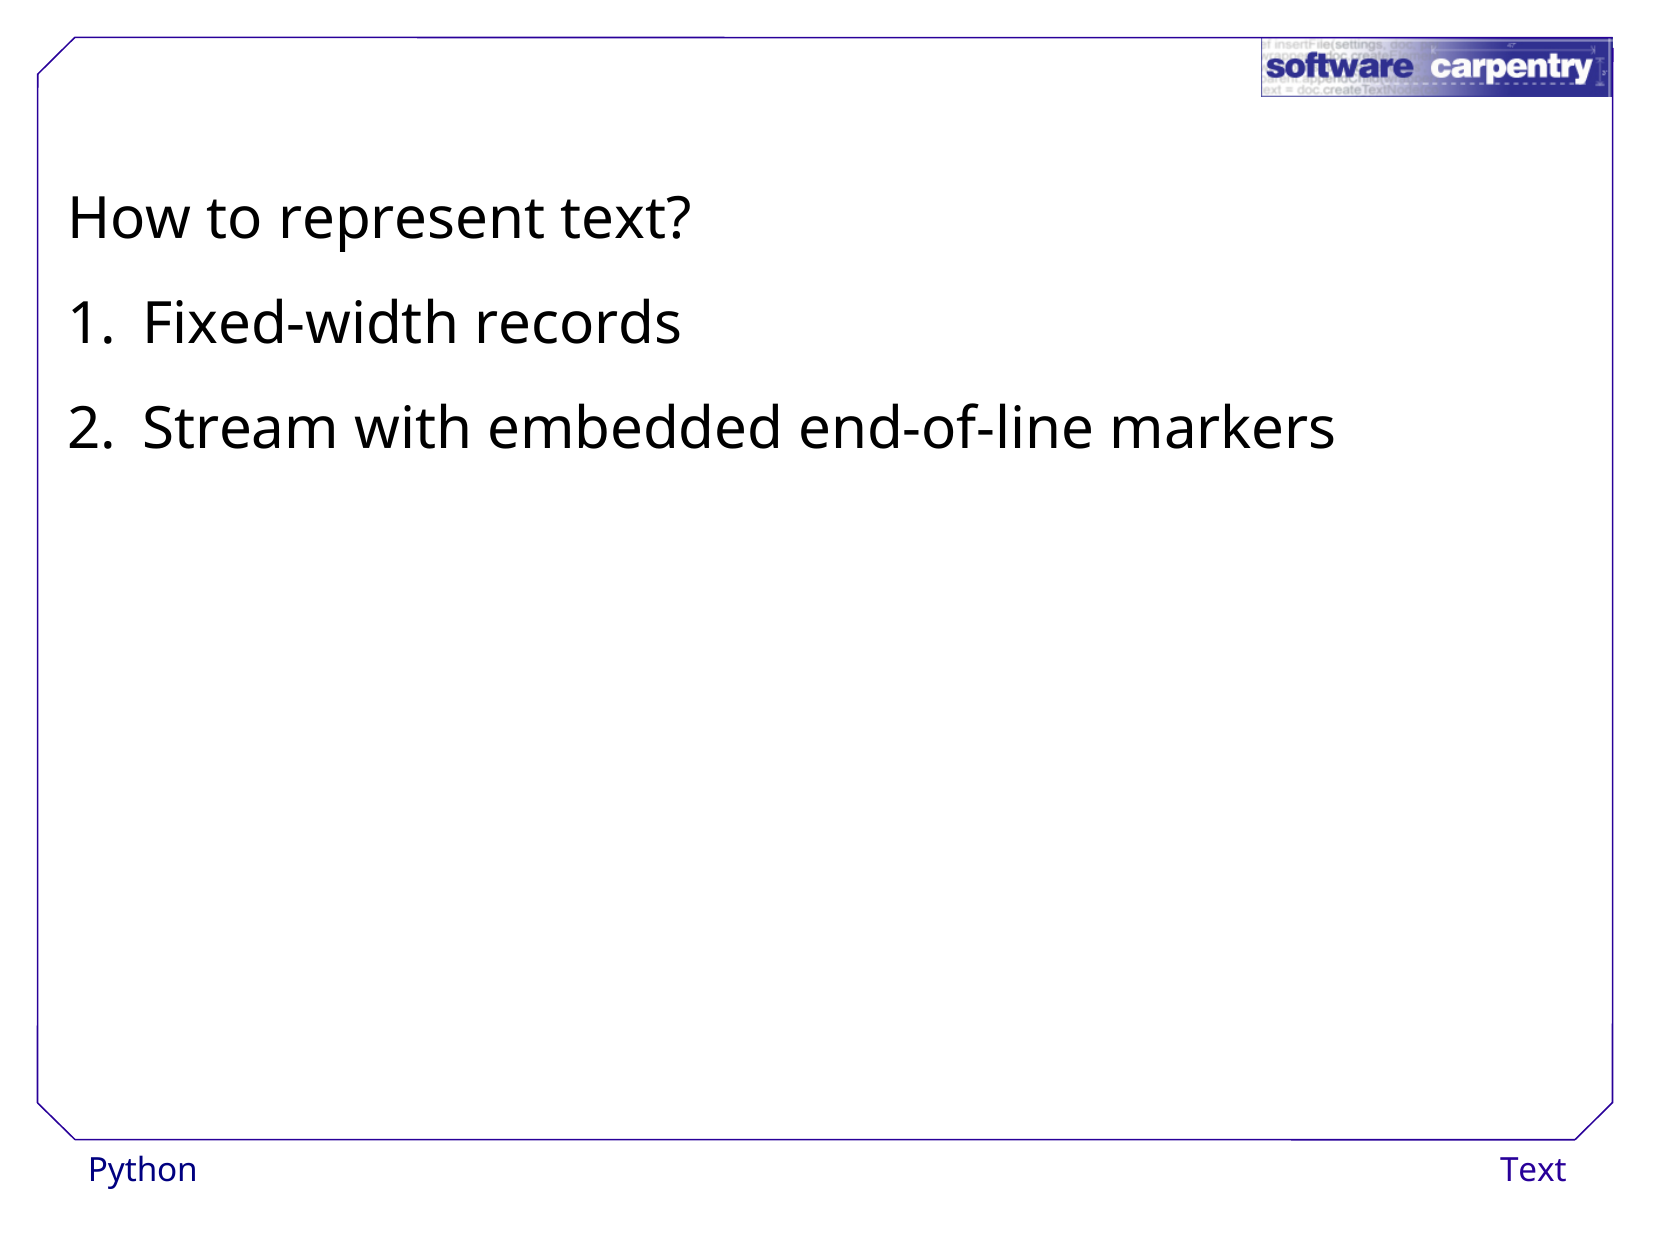

How to represent text?
Fixed-width records
2.	Stream with embedded end-of-line markers